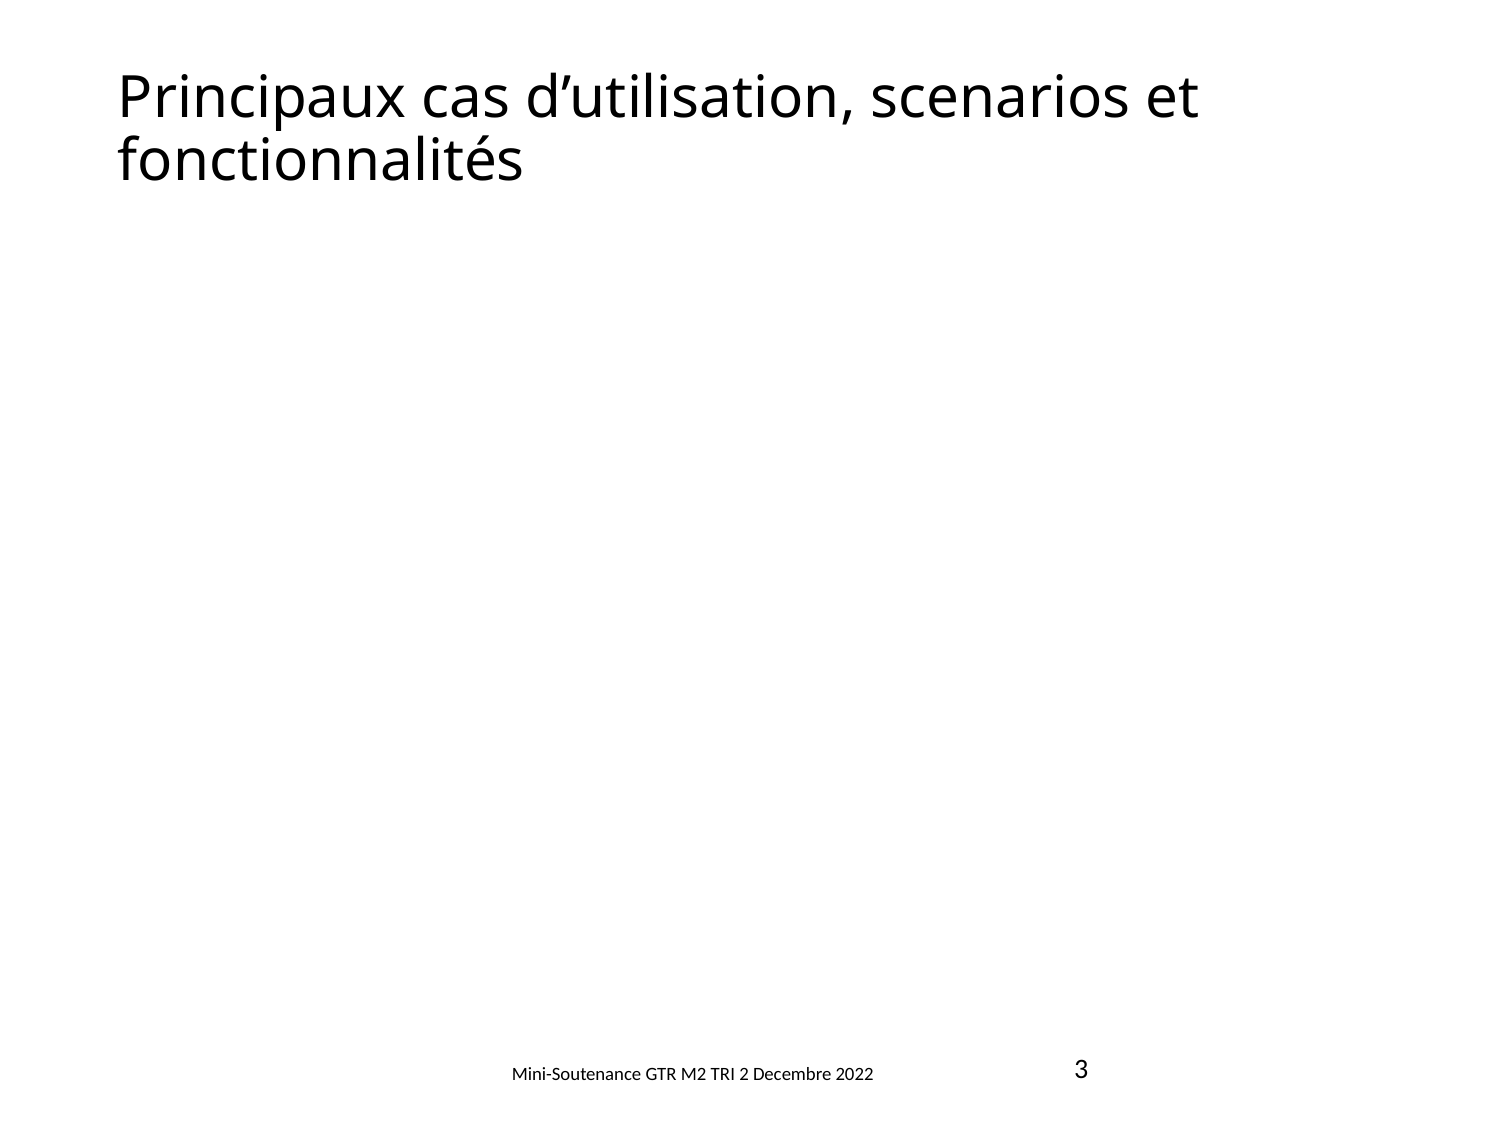

# Principaux cas d’utilisation, scenarios et fonctionnalités
Mini Soutenance Master 2 TRI 02 Decembre 2022
3